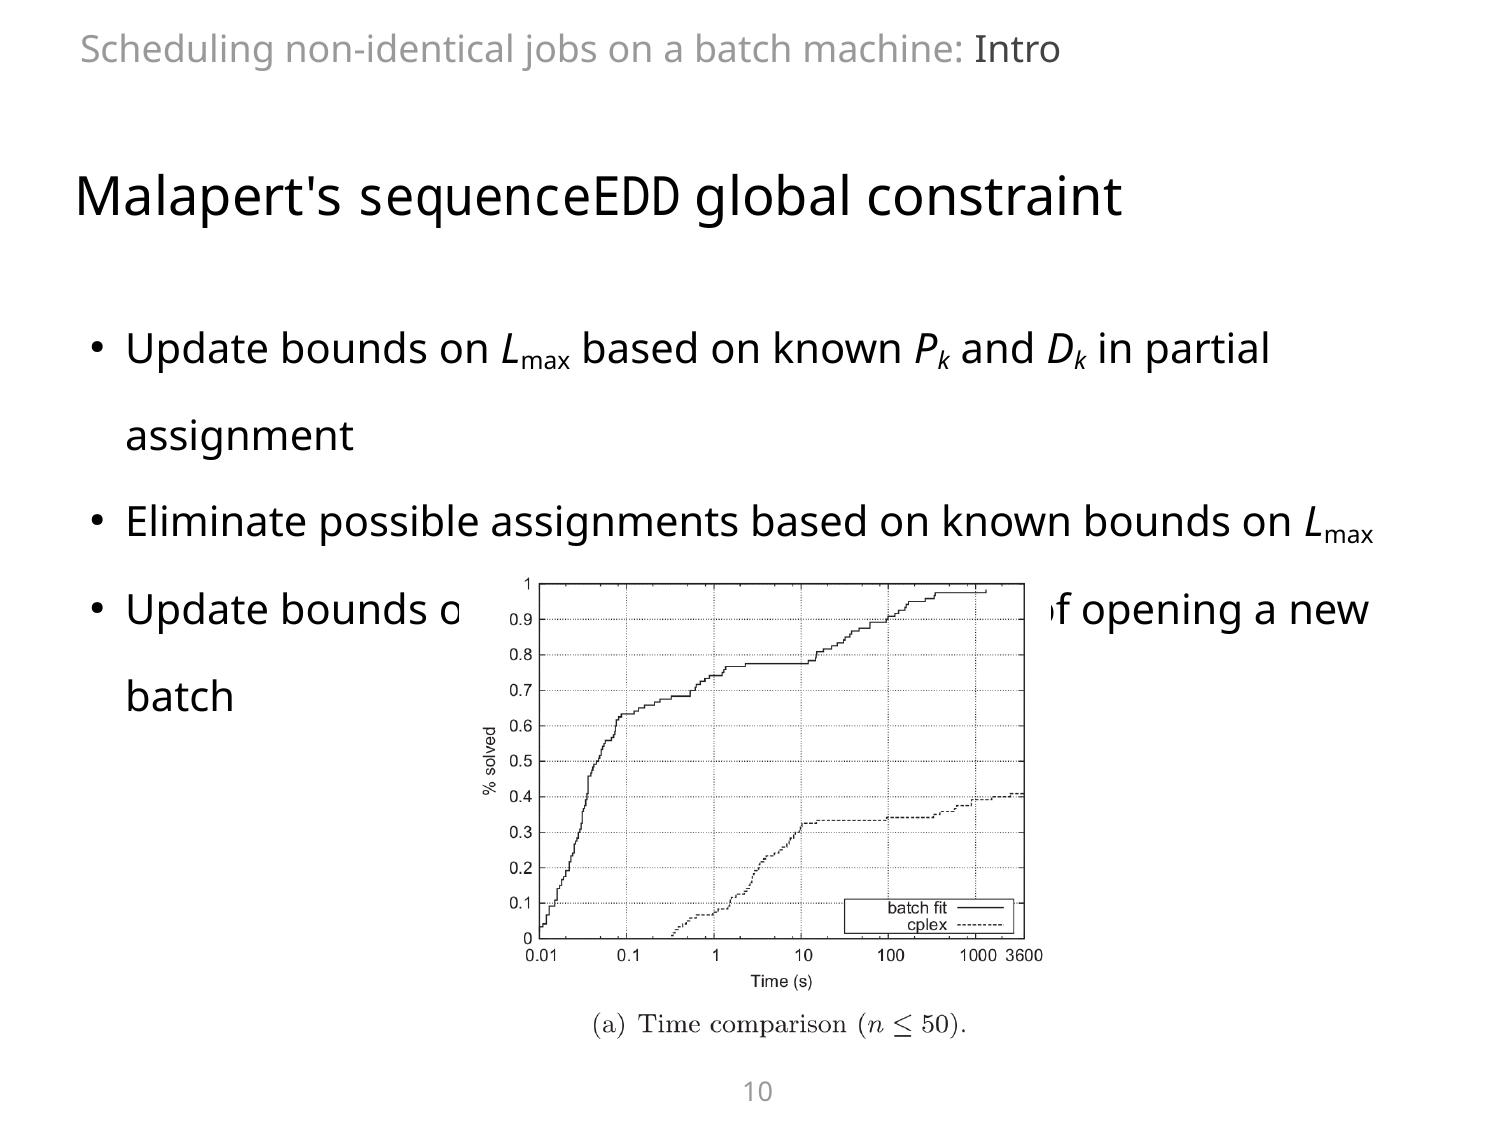

# Scheduling non-identical jobs on a batch machine: Intro
Malapert's sequenceEDD global constraint
Update bounds on Lmax based on known Pk and Dk in partial assignment
Eliminate possible assignments based on known bounds on Lmax
Update bounds on nk based on minimum cost of opening a new batch